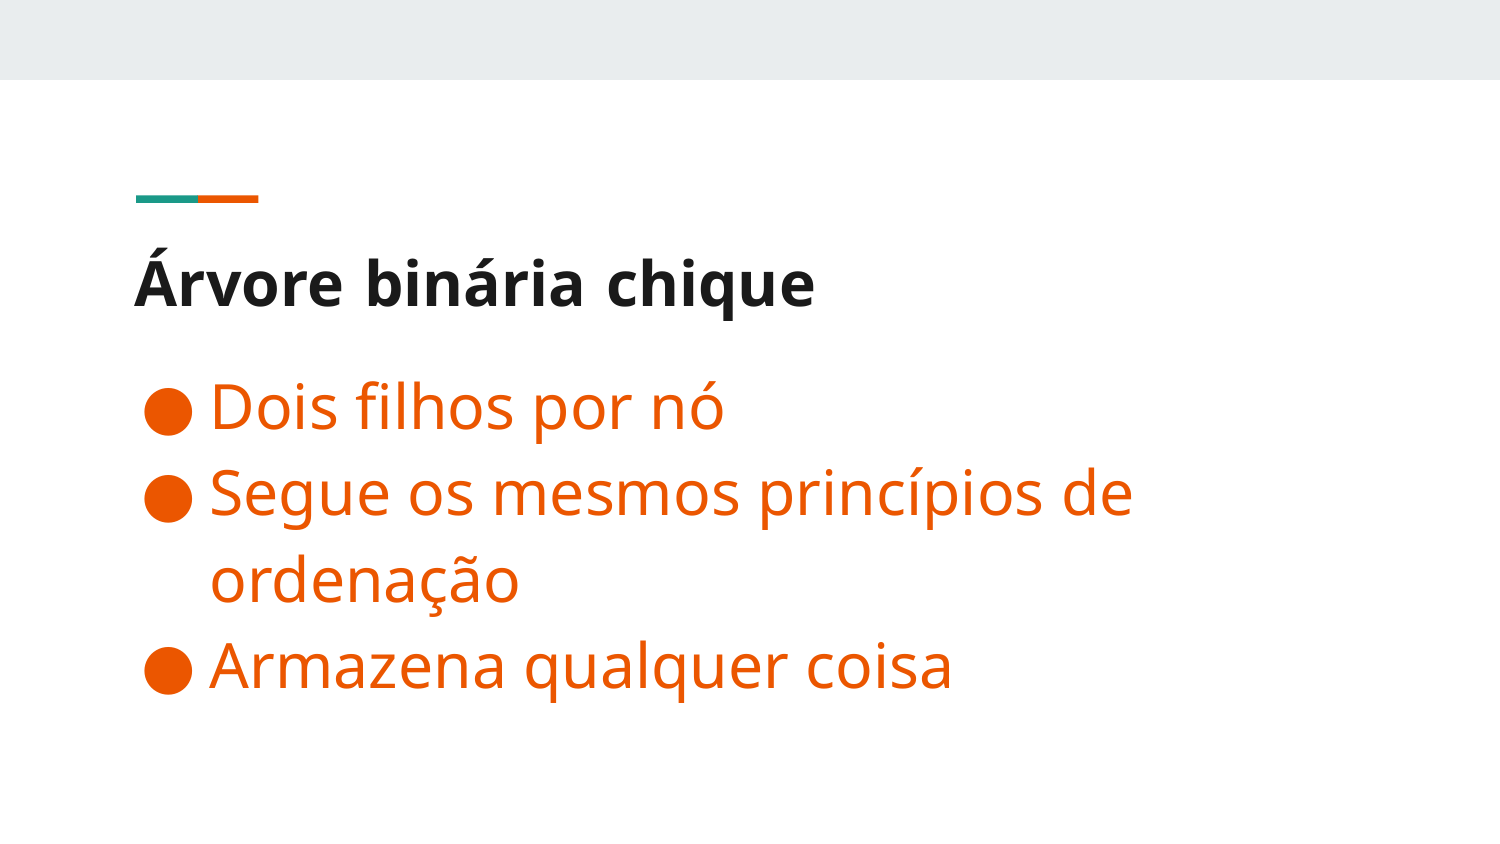

# Árvore binária chique
Dois filhos por nó
Segue os mesmos princípios de ordenação
Armazena qualquer coisa